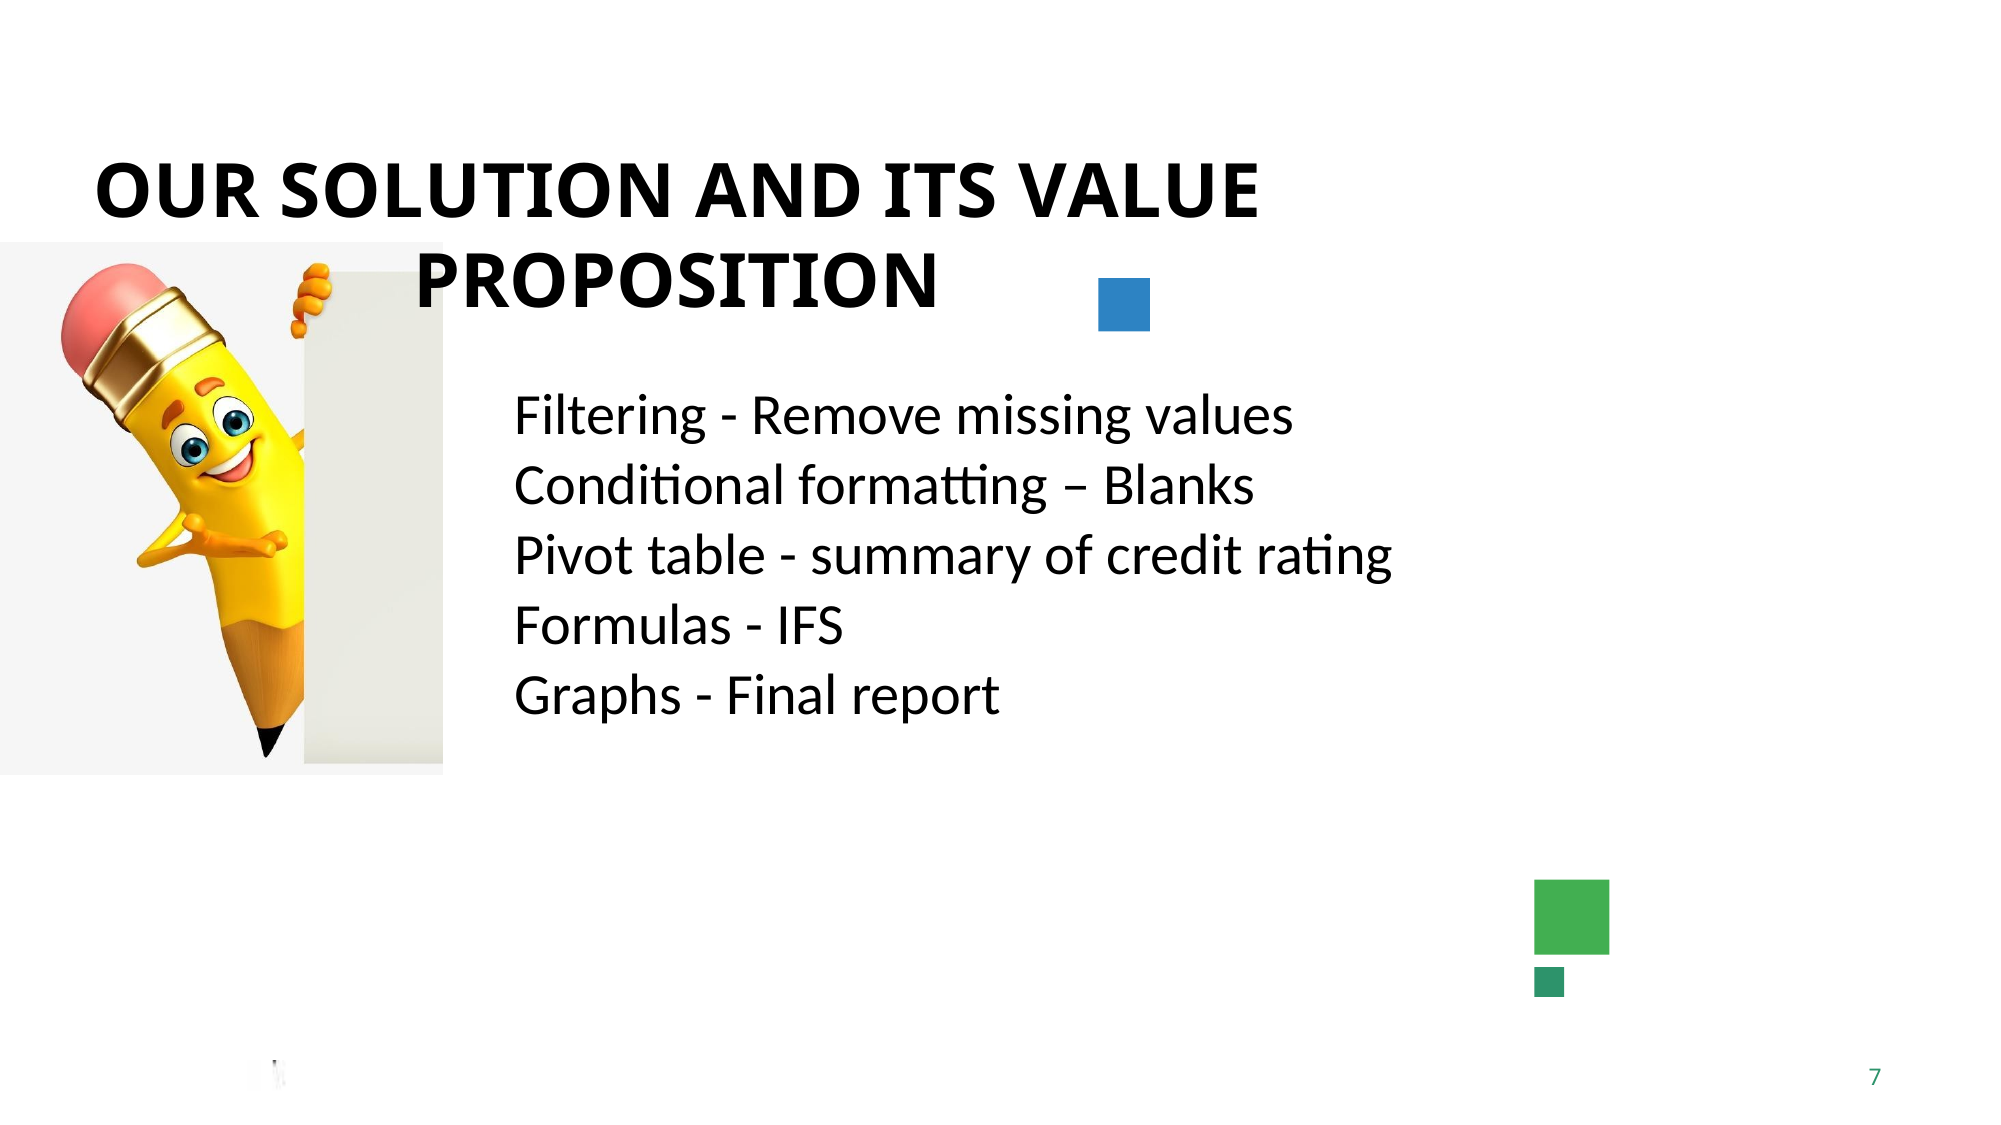

# OUR SOLUTION AND ITS VALUE PROPOSITION
Filtering - Remove missing values
Conditional formatting – Blanks
Pivot table - summary of credit rating
Formulas - IFS
Graphs - Final report